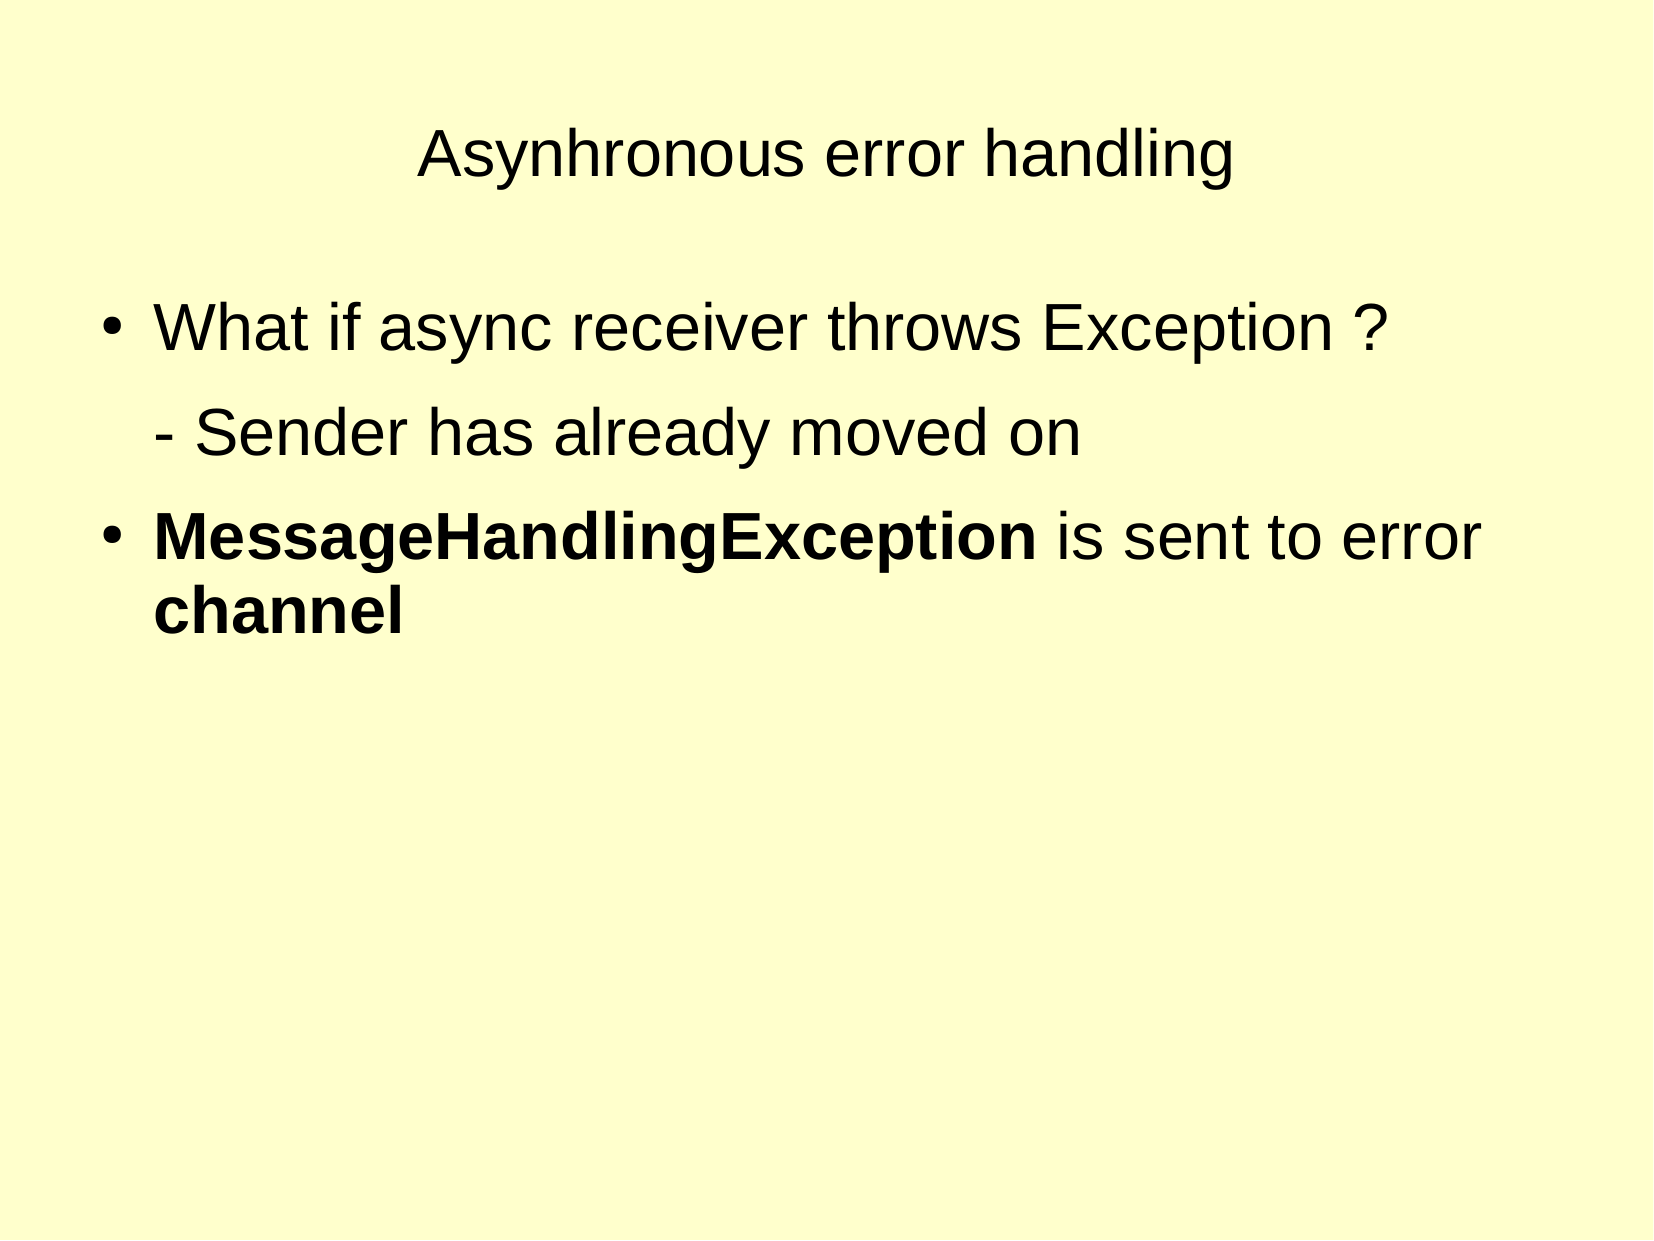

# Asynhronous error handling
What if async receiver throws Exception ?
- Sender has already moved on
MessageHandlingException is sent to error channel